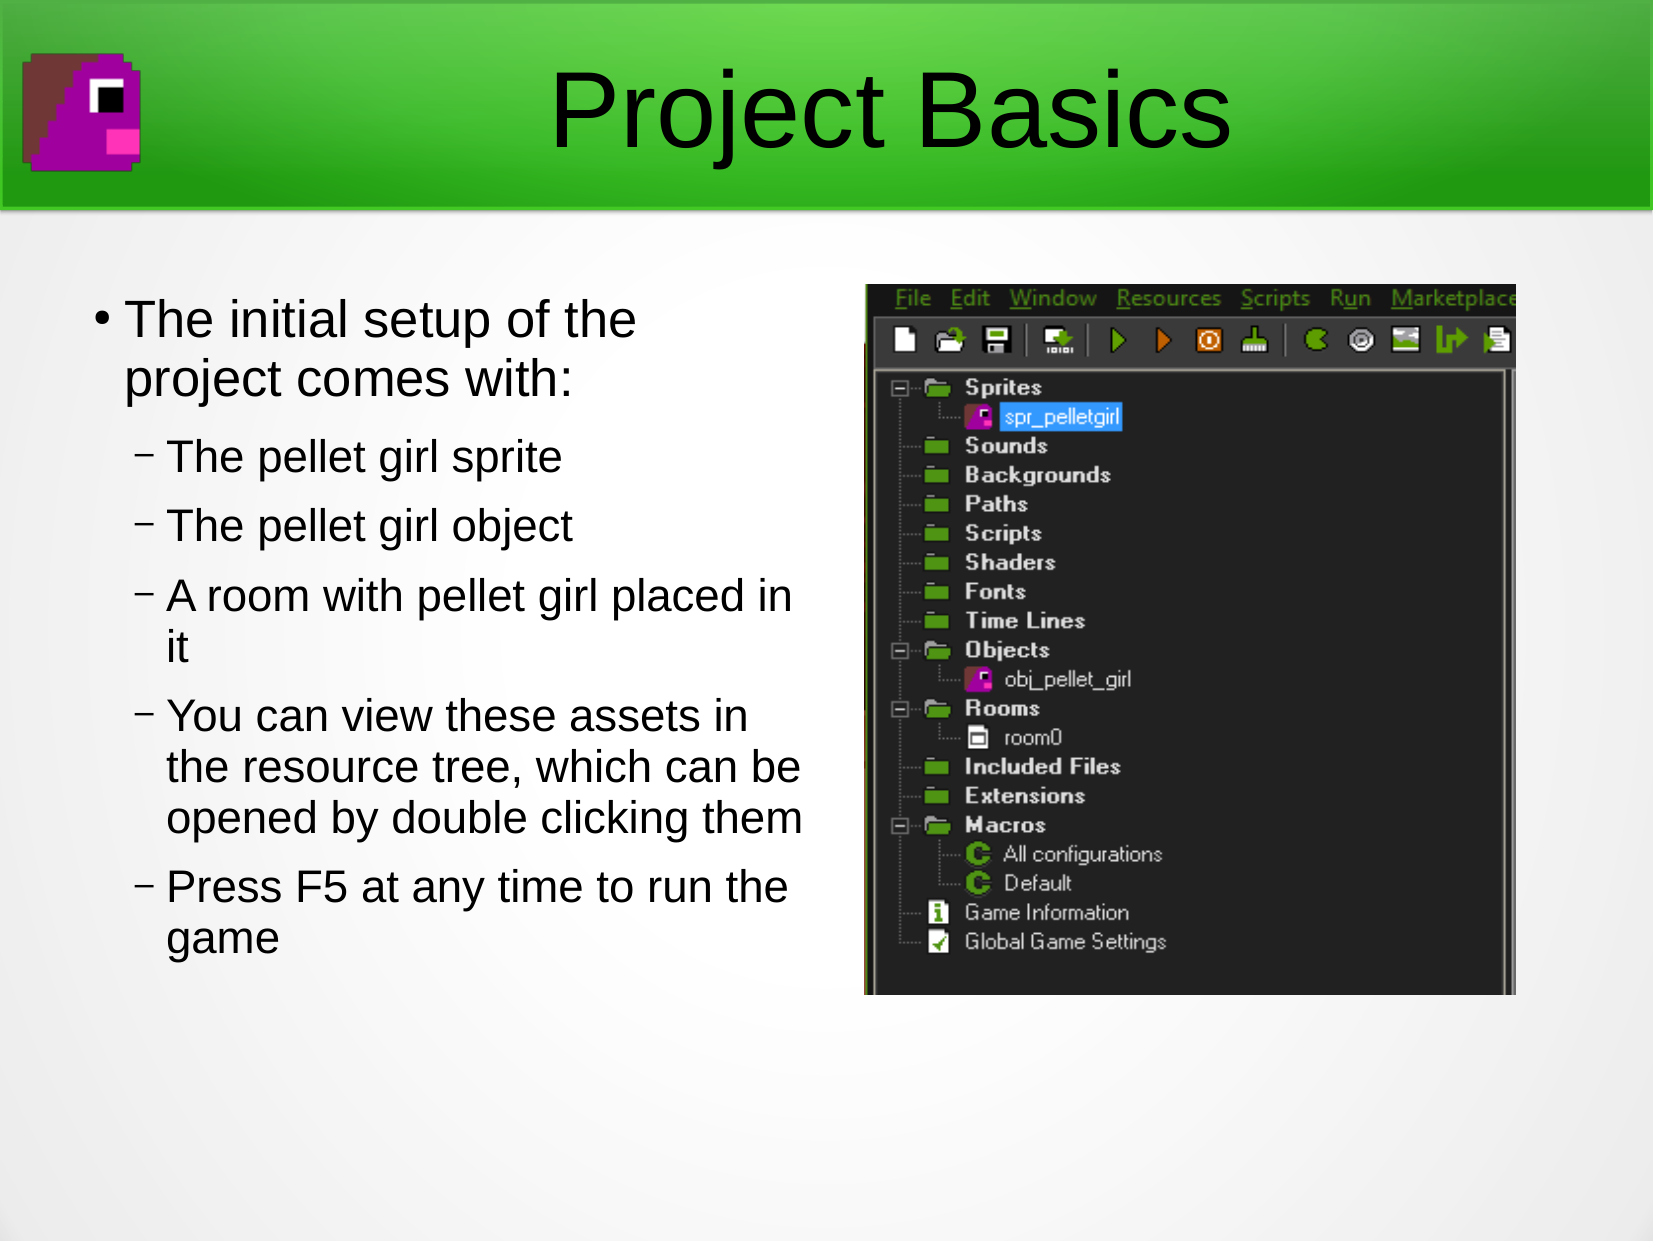

# Project Basics
The initial setup of the project comes with:
The pellet girl sprite
The pellet girl object
A room with pellet girl placed in it
You can view these assets in the resource tree, which can be opened by double clicking them
Press F5 at any time to run the game